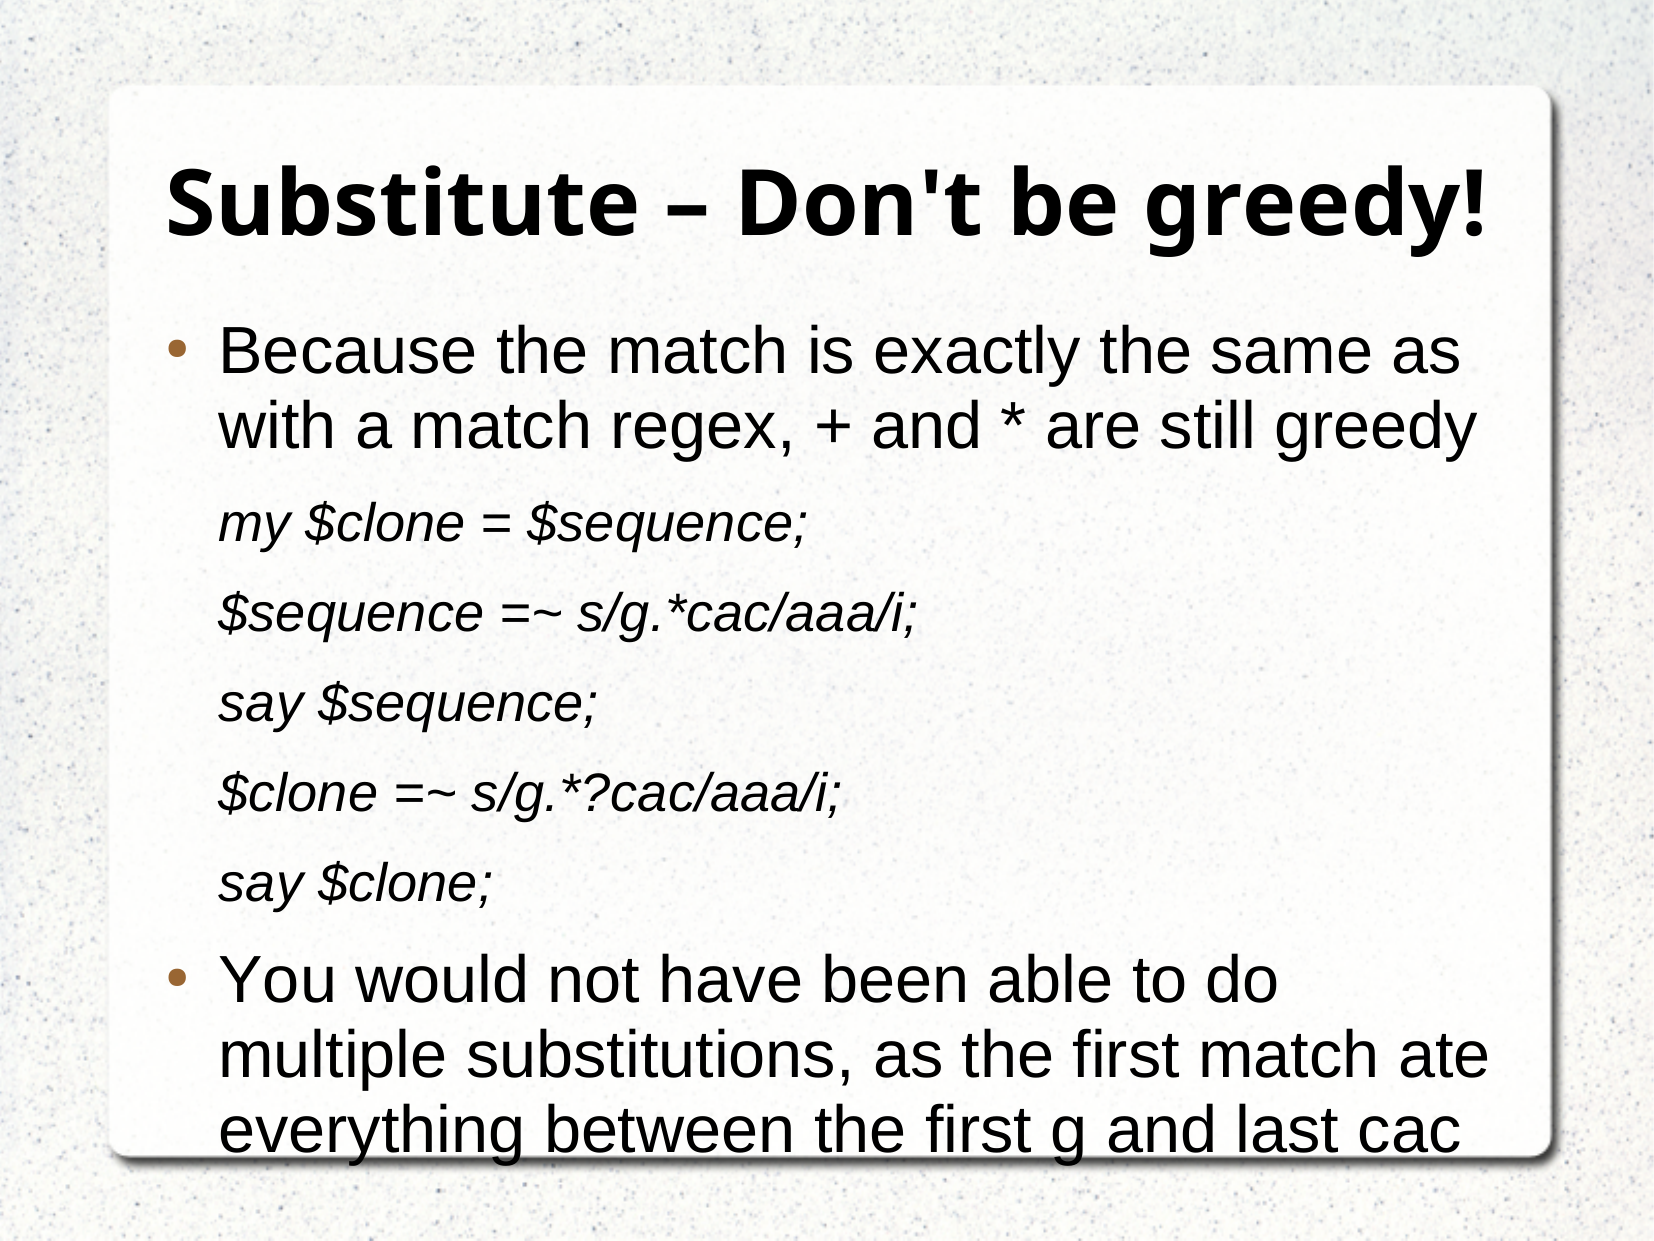

# Substitute – Don't be greedy!
Because the match is exactly the same as with a match regex, + and * are still greedy
my $clone = $sequence;
$sequence =~ s/g.*cac/aaa/i;
say $sequence;
$clone =~ s/g.*?cac/aaa/i;
say $clone;
You would not have been able to do multiple substitutions, as the first match ate everything between the first g and last cac